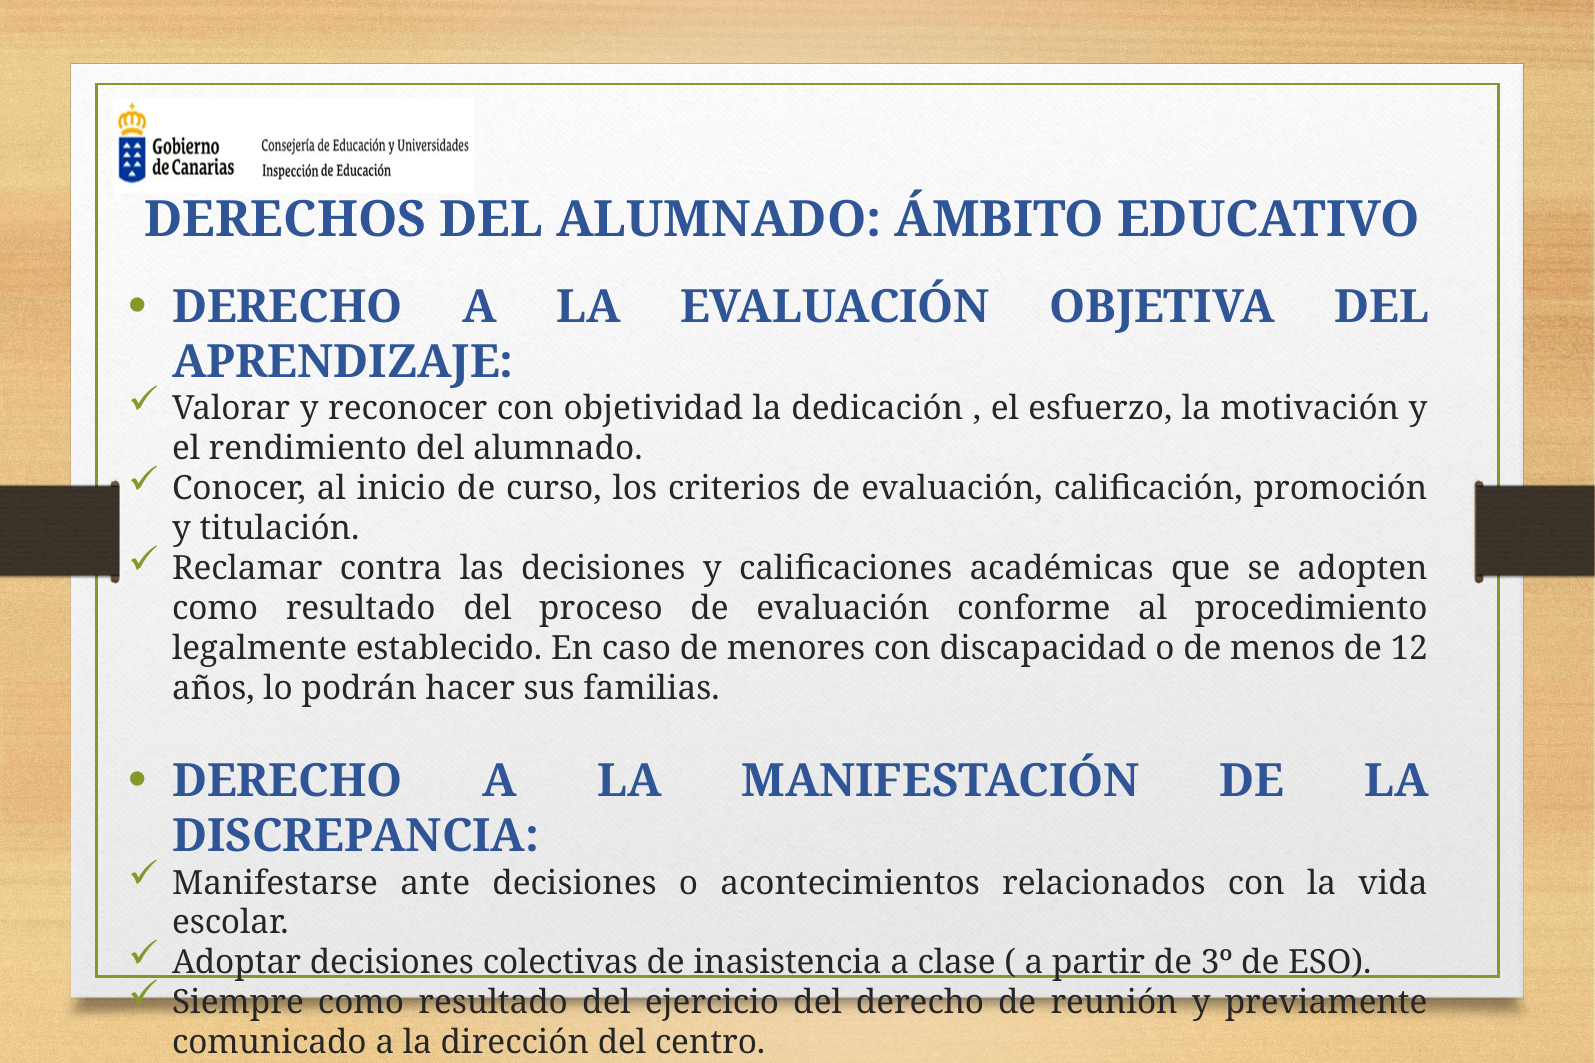

DERECHOS DEL ALUMNADO: ÁMBITO EDUCATIVO
DERECHO A LA EVALUACIÓN OBJETIVA DEL APRENDIZAJE:
Valorar y reconocer con objetividad la dedicación , el esfuerzo, la motivación y el rendimiento del alumnado.
Conocer, al inicio de curso, los criterios de evaluación, calificación, promoción y titulación.
Reclamar contra las decisiones y calificaciones académicas que se adopten como resultado del proceso de evaluación conforme al procedimiento legalmente establecido. En caso de menores con discapacidad o de menos de 12 años, lo podrán hacer sus familias.
DERECHO A LA MANIFESTACIÓN DE LA DISCREPANCIA:
Manifestarse ante decisiones o acontecimientos relacionados con la vida escolar.
Adoptar decisiones colectivas de inasistencia a clase ( a partir de 3º de ESO).
Siempre como resultado del ejercicio del derecho de reunión y previamente comunicado a la dirección del centro.